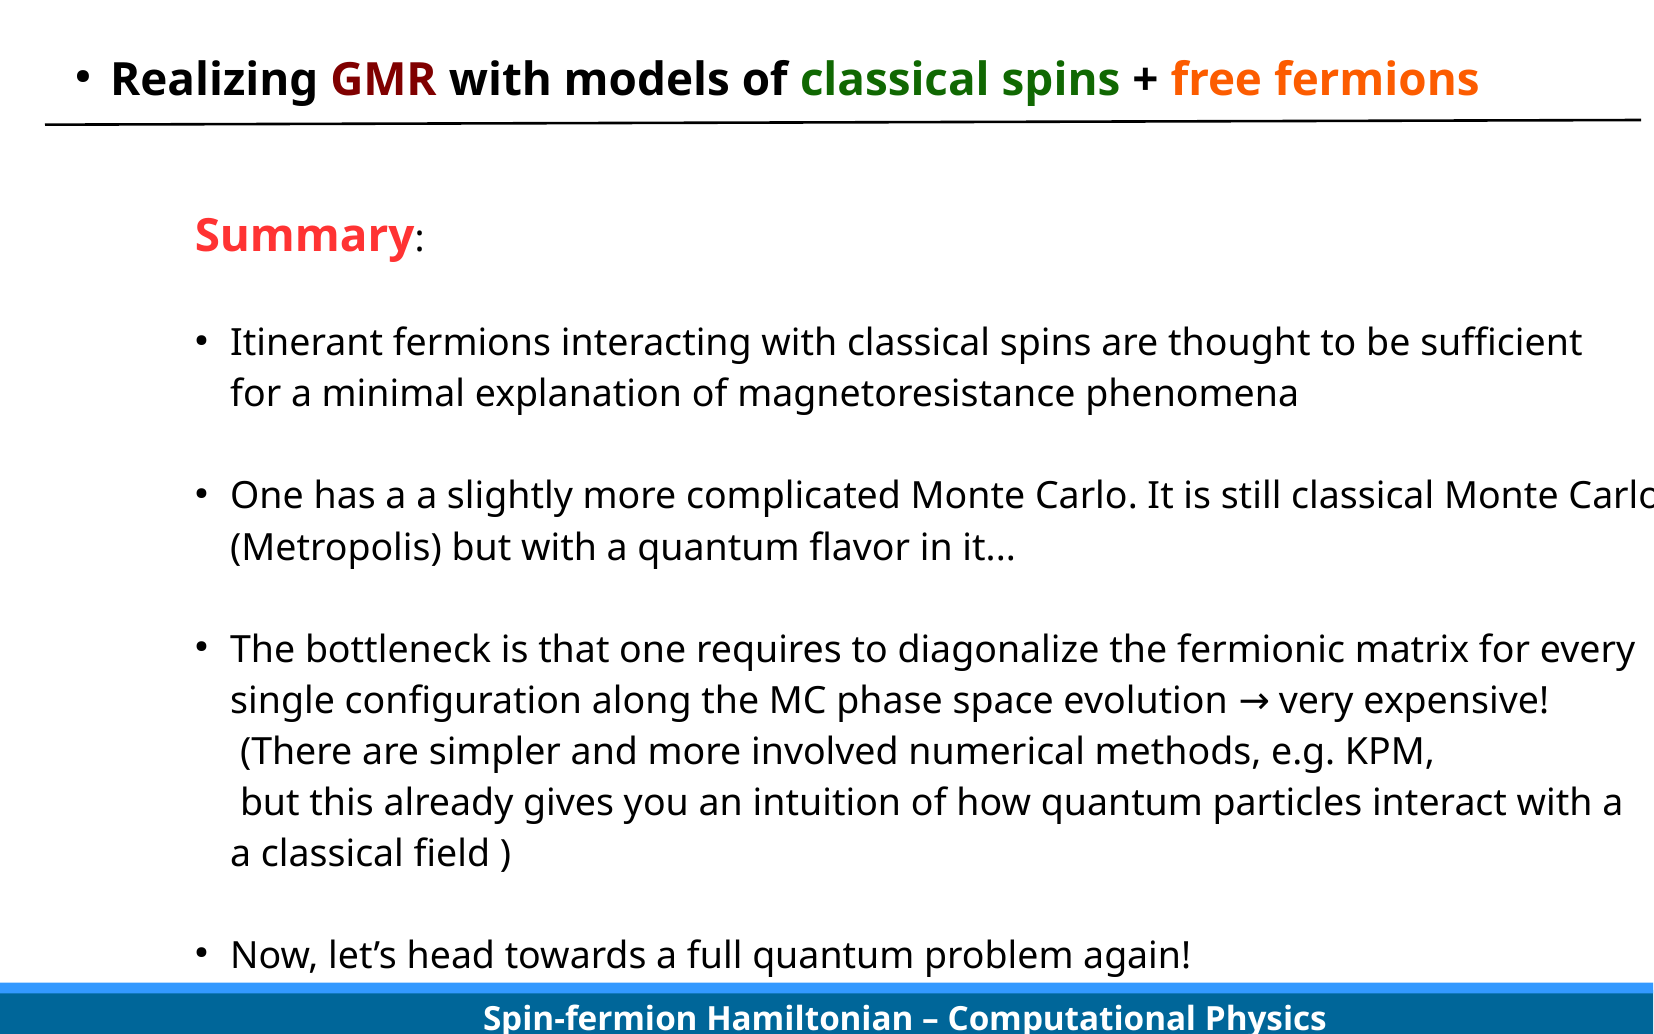

Realizing GMR with models of classical spins + free fermions
Summary:
Itinerant fermions interacting with classical spins are thought to be sufficient
for a minimal explanation of magnetoresistance phenomena
One has a a slightly more complicated Monte Carlo. It is still classical Monte Carlo
(Metropolis) but with a quantum flavor in it...
The bottleneck is that one requires to diagonalize the fermionic matrix for every
single configuration along the MC phase space evolution → very expensive!
 (There are simpler and more involved numerical methods, e.g. KPM,
 but this already gives you an intuition of how quantum particles interact with a
a classical field )
Now, let’s head towards a full quantum problem again!